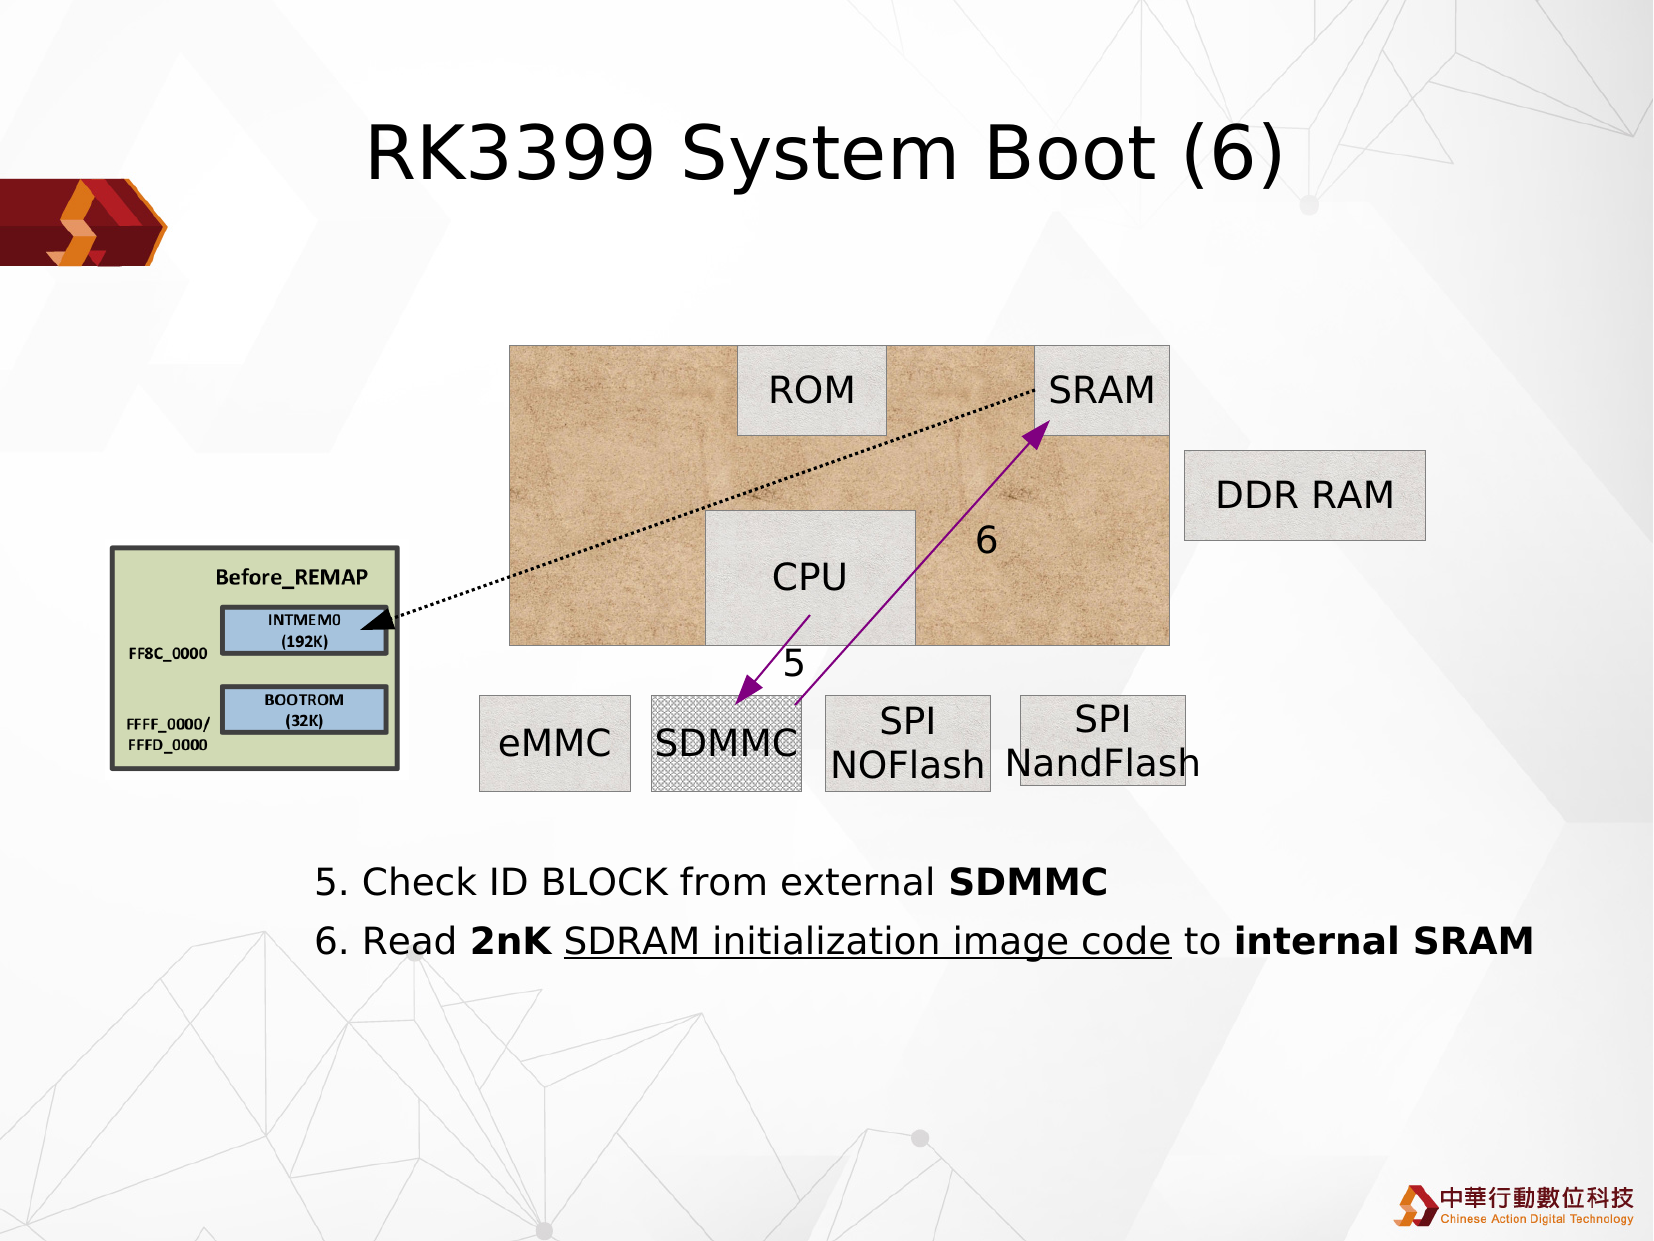

# RK3399 System Boot (6)
ROM
SRAM
DDR RAM
CPU
6
5
eMMC
SDMMC
SPI
NOFlash
SPI
NandFlash
5. Check ID BLOCK from external SDMMC
6. Read 2nK SDRAM initialization image code to internal SRAM